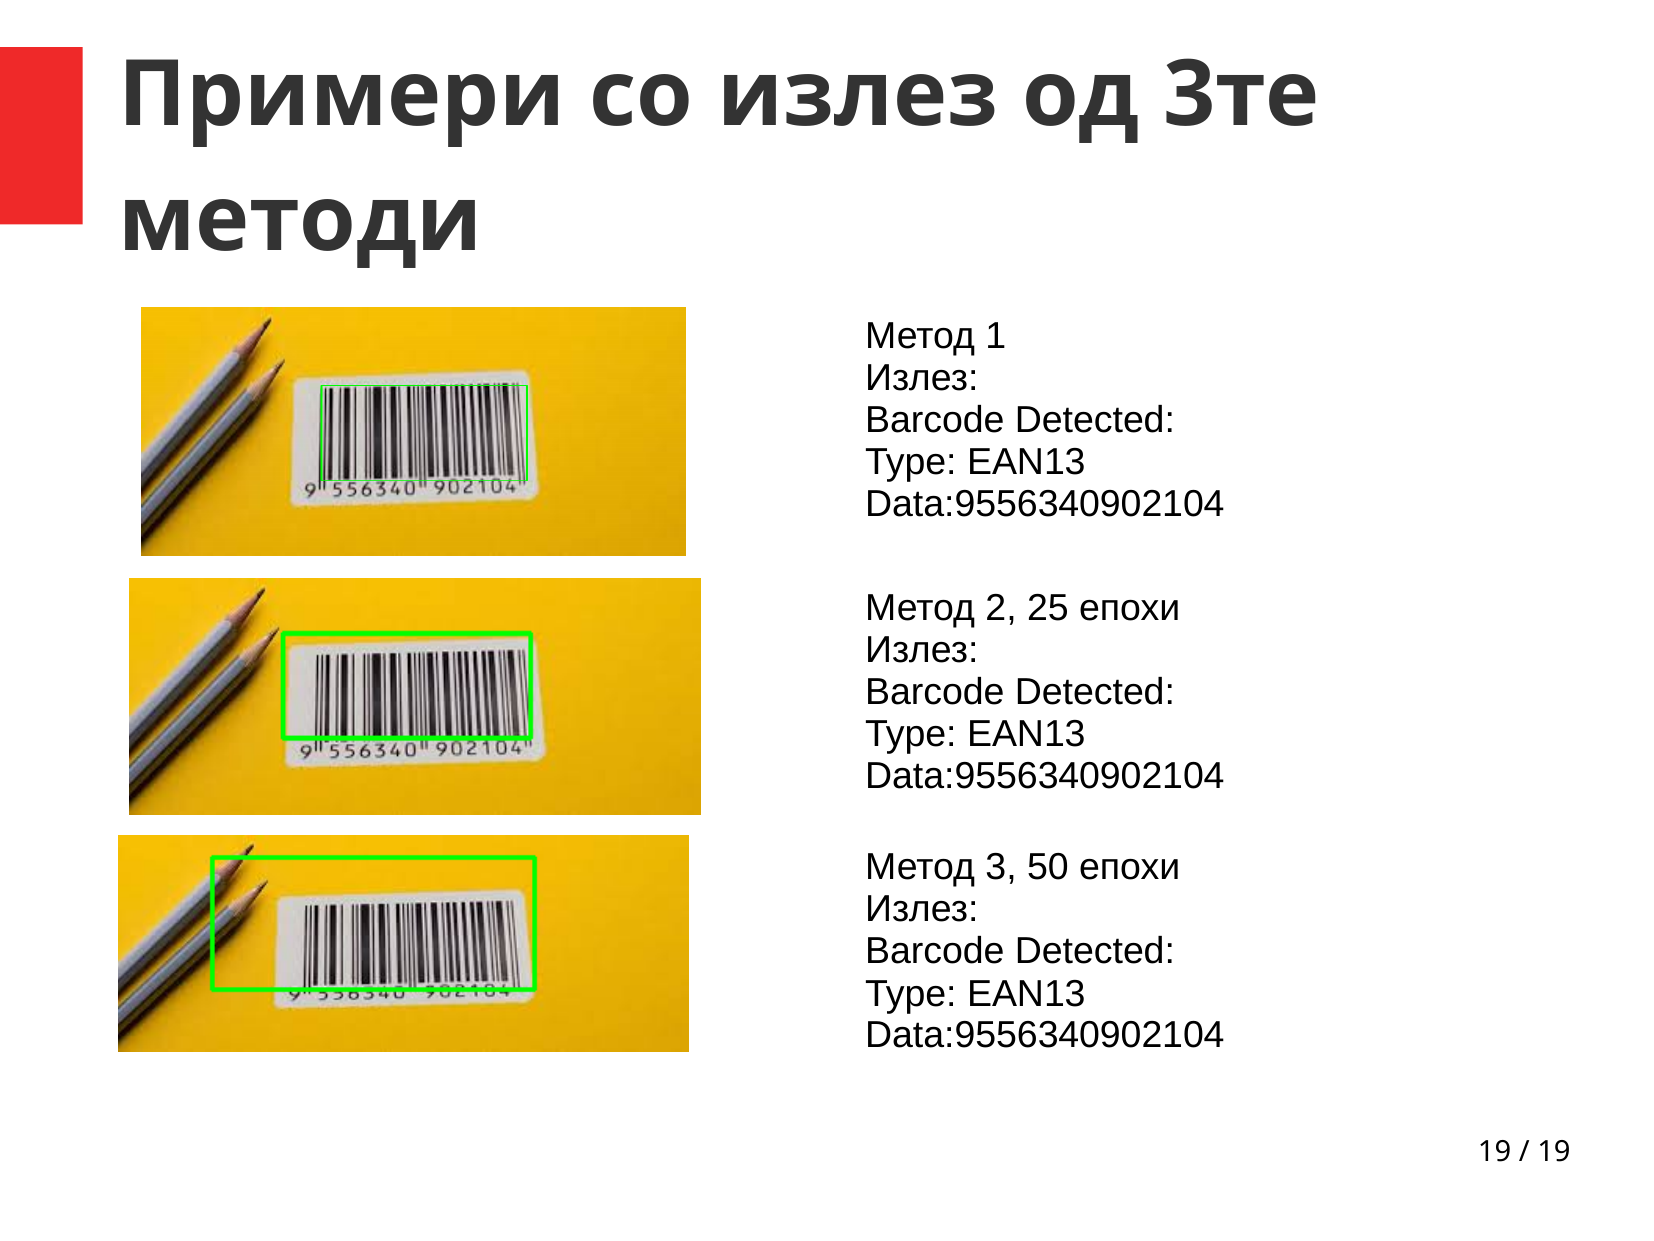

# Примери со излез од 3те методи
Метод 1
Излез:
Barcode Detected:
Type: EAN13
Data:9556340902104
Метод 2, 25 епохи
Излез:
Barcode Detected:
Type: EAN13
Data:9556340902104
Метод 3, 50 епохи
Излез:
Barcode Detected:
Type: EAN13
Data:9556340902104
19